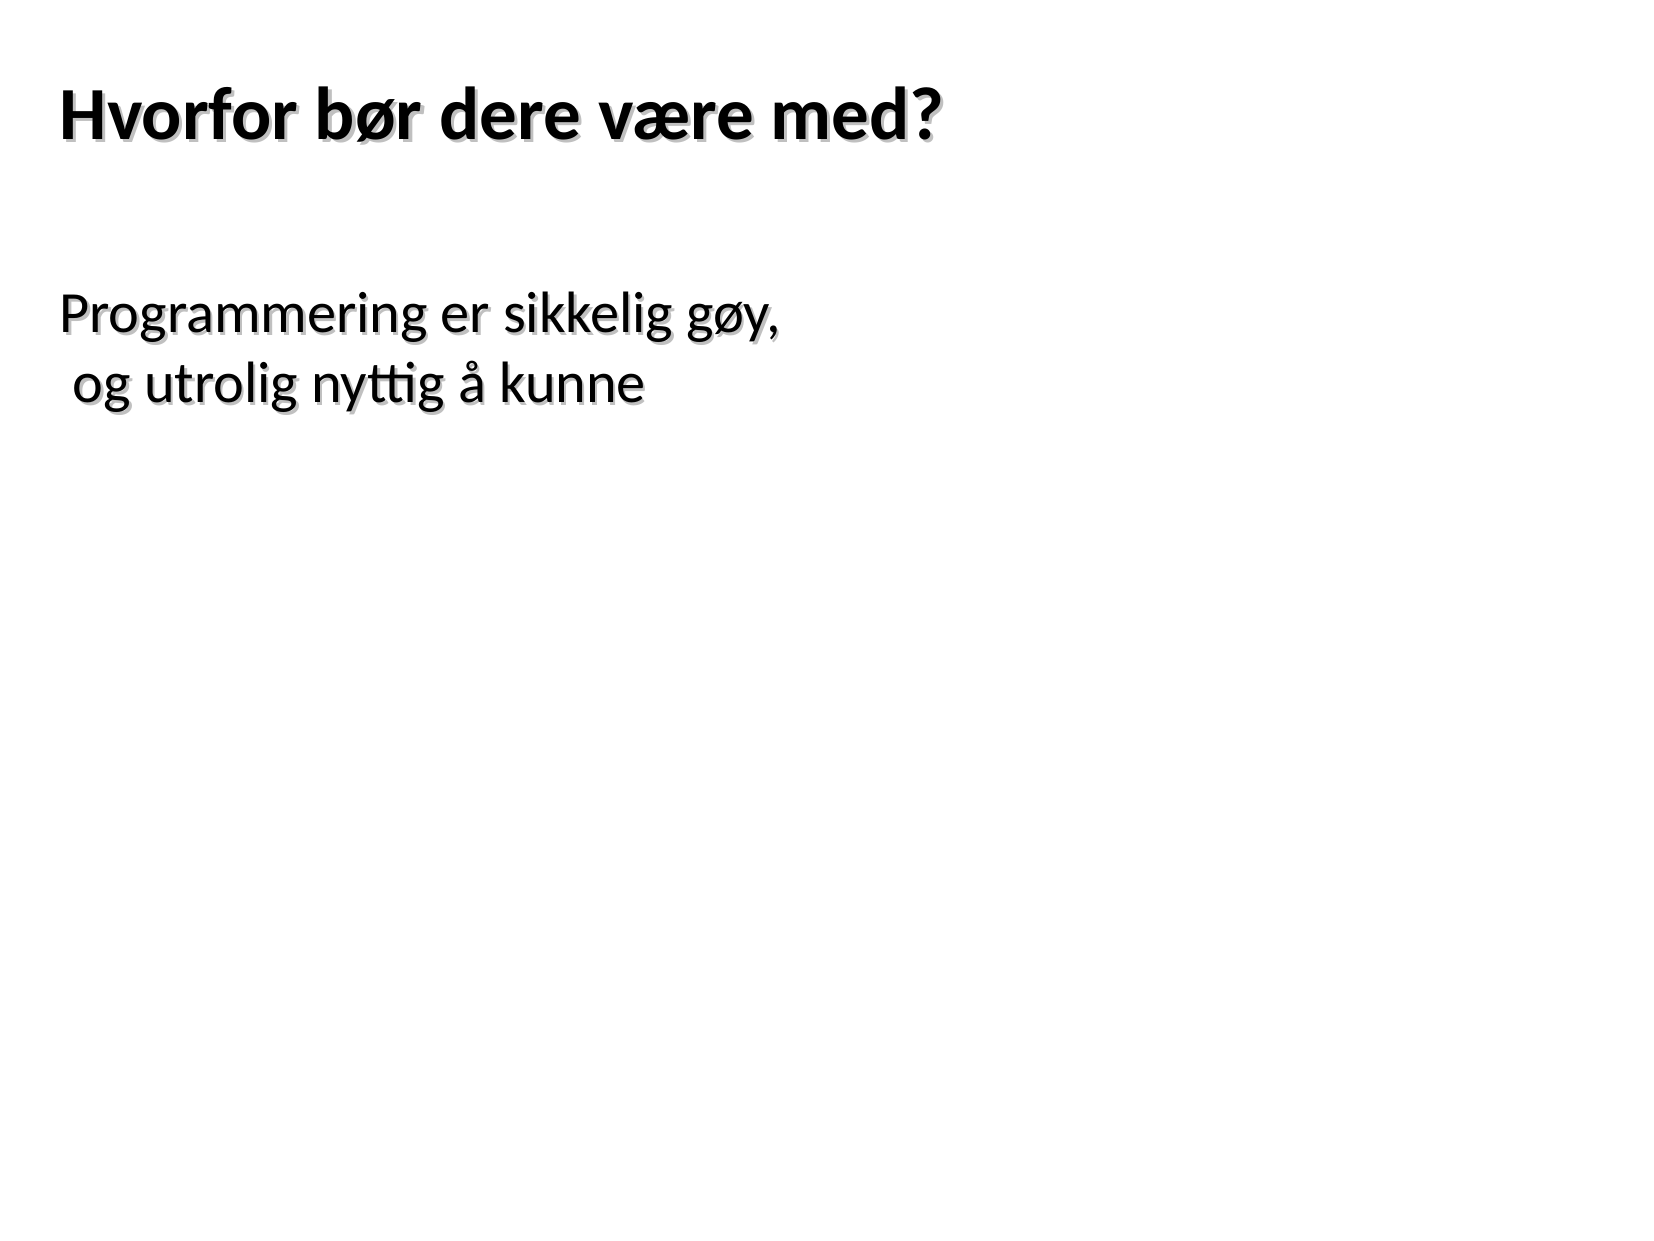

Hvorfor bør dere være med?
Programmering er sikkelig gøy,
 og utrolig nyttig å kunne